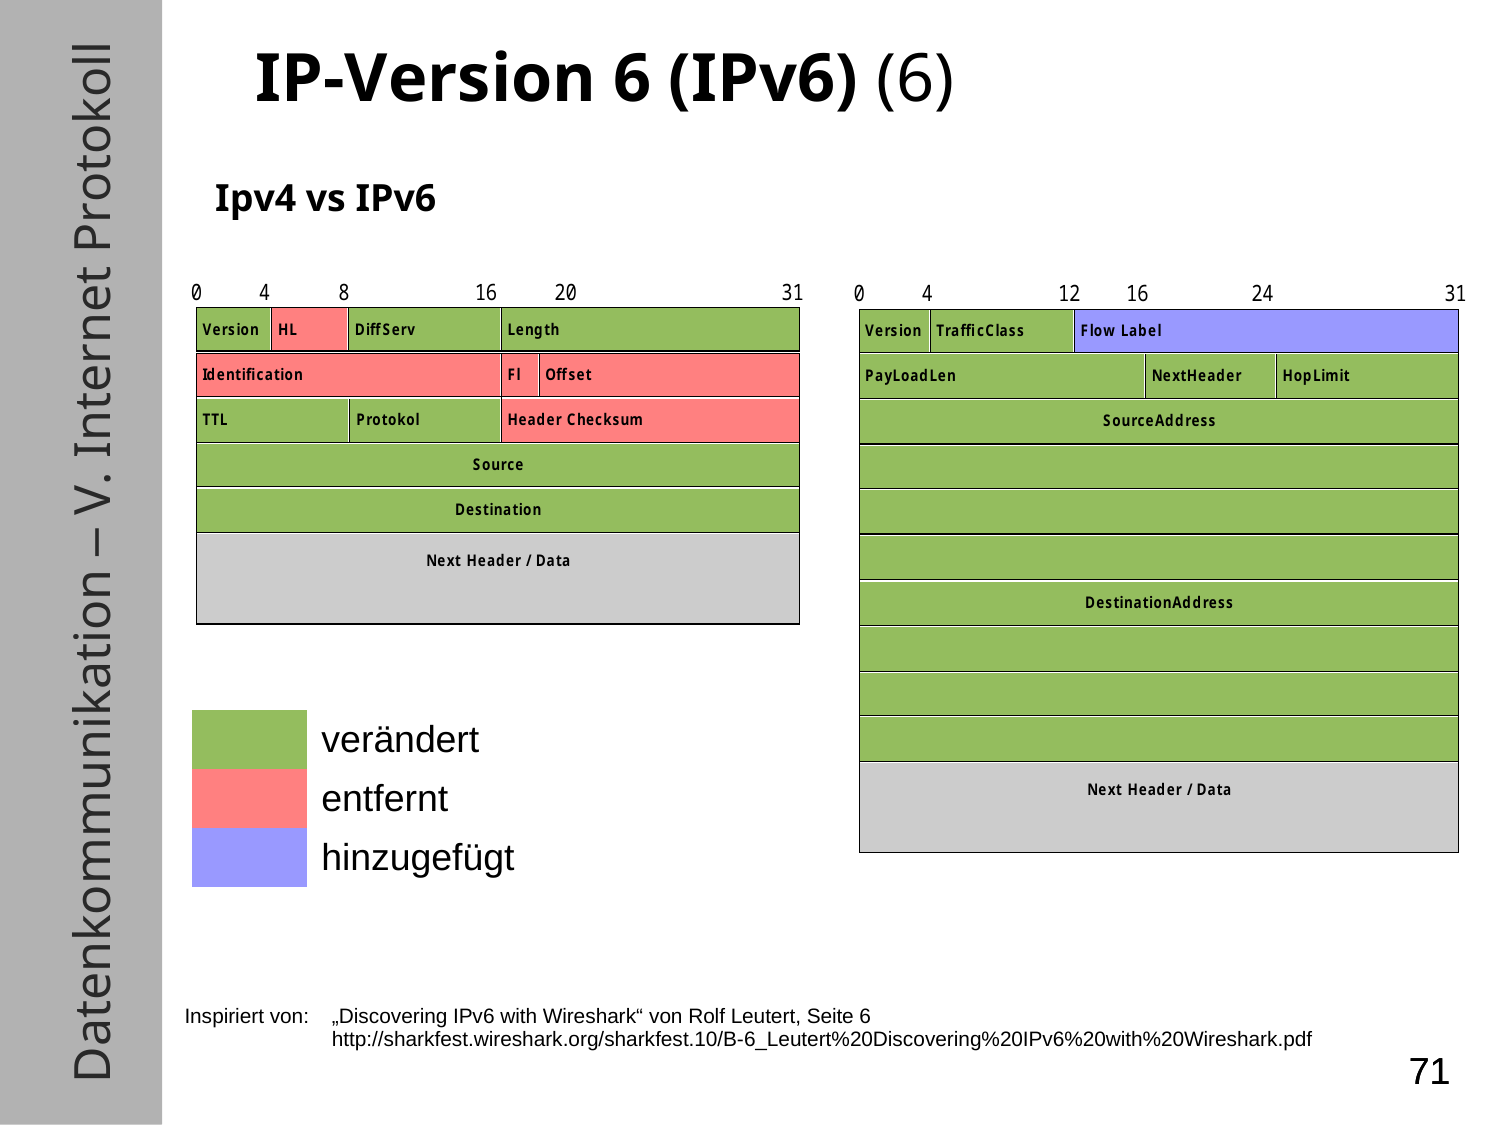

IP-Version 6 (IPv6) (6)
Ipv4 vs IPv6
Datenkommunikation – V. Internet Protokoll
| | verändert |
| --- | --- |
| | entfernt |
| | hinzugefügt |
Inspiriert von:	„Discovering IPv6 with Wireshark“ von Rolf Leutert, Seite 6
		http://sharkfest.wireshark.org/sharkfest.10/B-6_Leutert%20Discovering%20IPv6%20with%20Wireshark.pdf